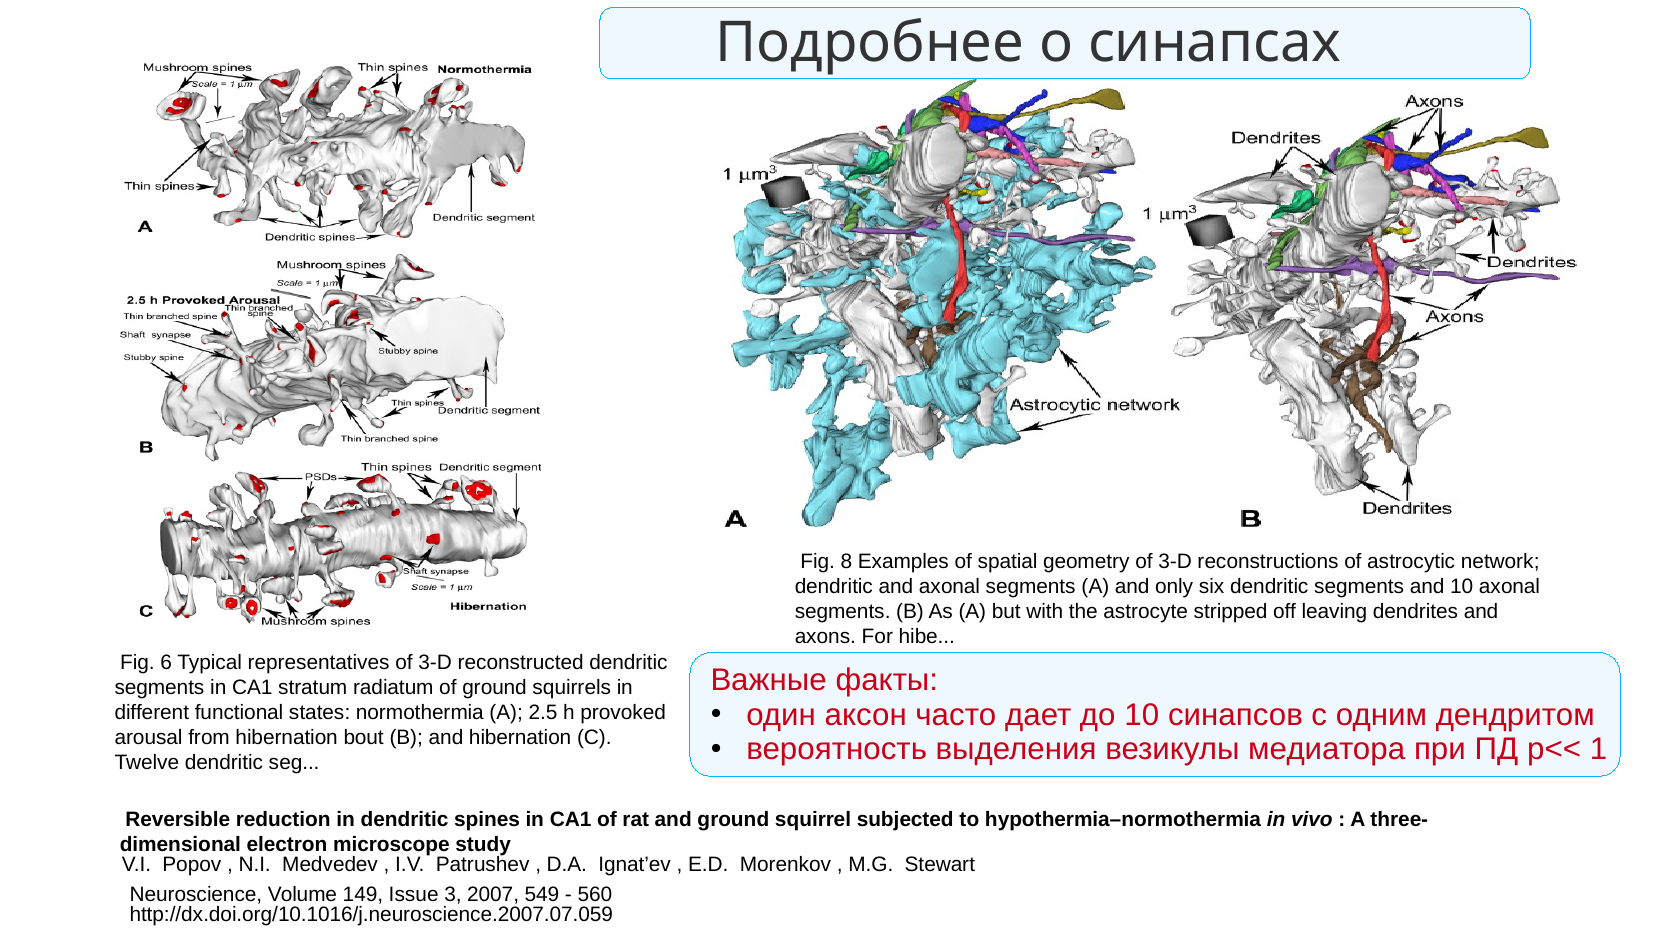

# Подробнее о синапсах
 Fig. 8 Examples of spatial geometry of 3-D reconstructions of astrocytic network; dendritic and axonal segments (A) and only six dendritic segments and 10 axonal segments. (B) As (A) but with the astrocyte stripped off leaving dendrites and axons. For hibe...
 Fig. 6 Typical representatives of 3-D reconstructed dendritic segments in CA1 stratum radiatum of ground squirrels in different functional states: normothermia (A); 2.5 h provoked arousal from hibernation bout (B); and hibernation (C). Twelve dendritic seg...
Важные факты:
один аксон часто дает до 10 синапсов с одним дендритом
вероятность выделения везикулы медиатора при ПД p<< 1
 Reversible reduction in dendritic spines in CA1 of rat and ground squirrel subjected to hypothermia–normothermia in vivo : A three-dimensional electron microscope study
V.I. Popov , N.I. Medvedev , I.V. Patrushev , D.A. Ignat’ev , E.D. Morenkov , M.G. Stewart
Neuroscience, Volume 149, Issue 3, 2007, 549 - 560
http://dx.doi.org/10.1016/j.neuroscience.2007.07.059